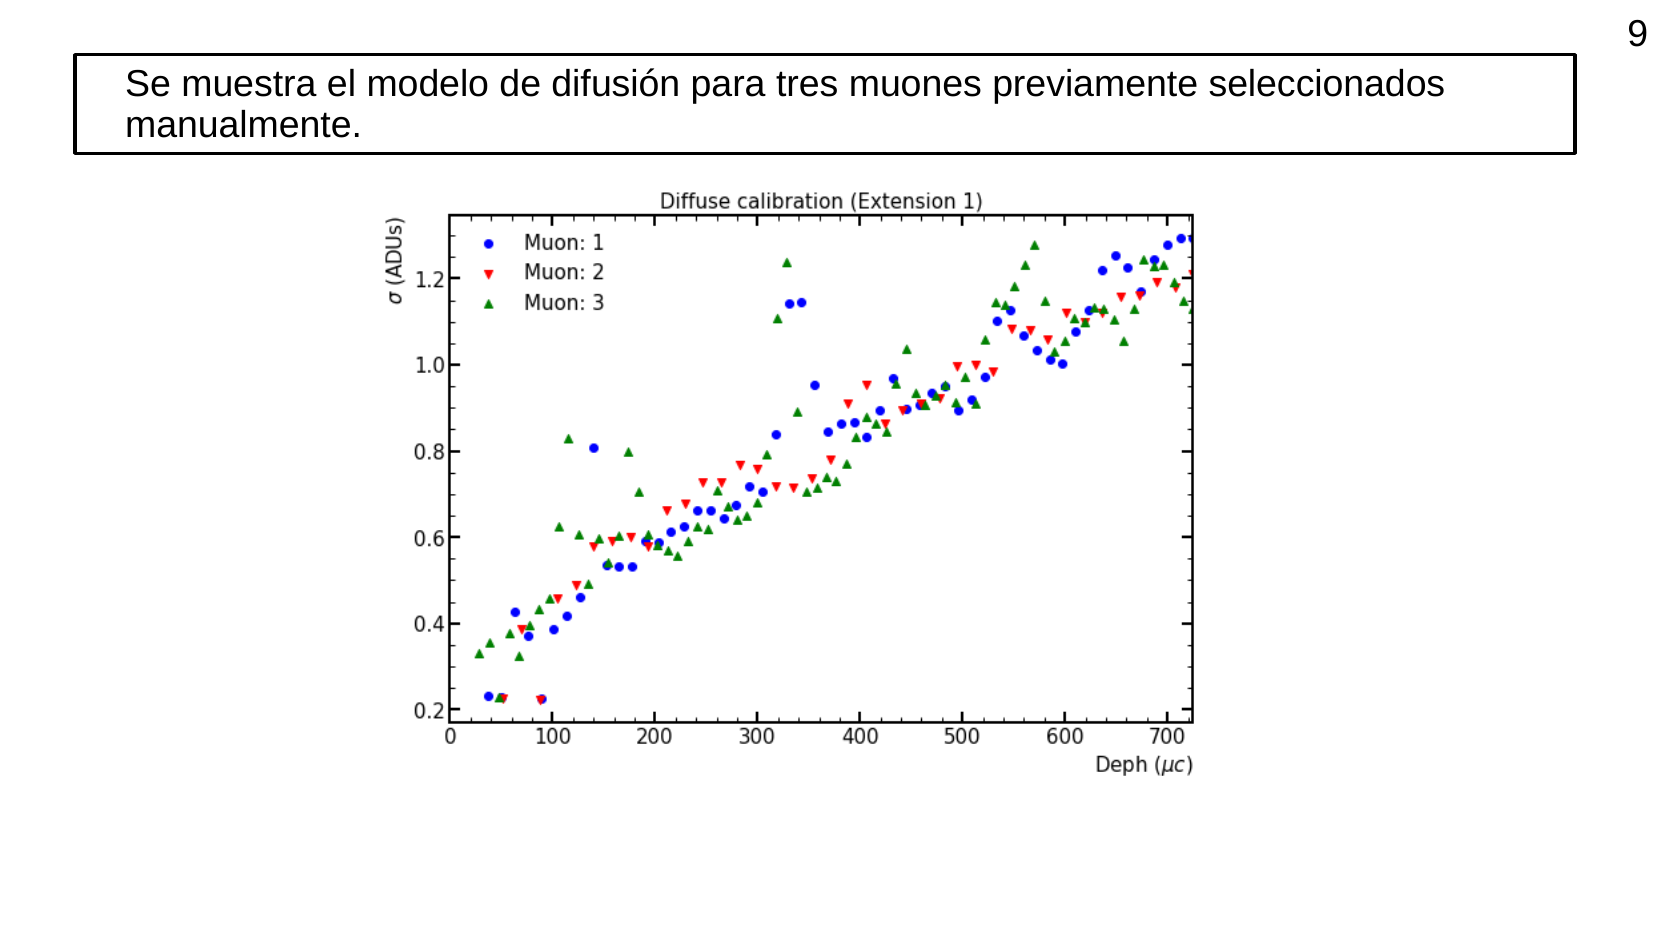

Se muestra el modelo de difusión para tres muones previamente seleccionados manualmente.